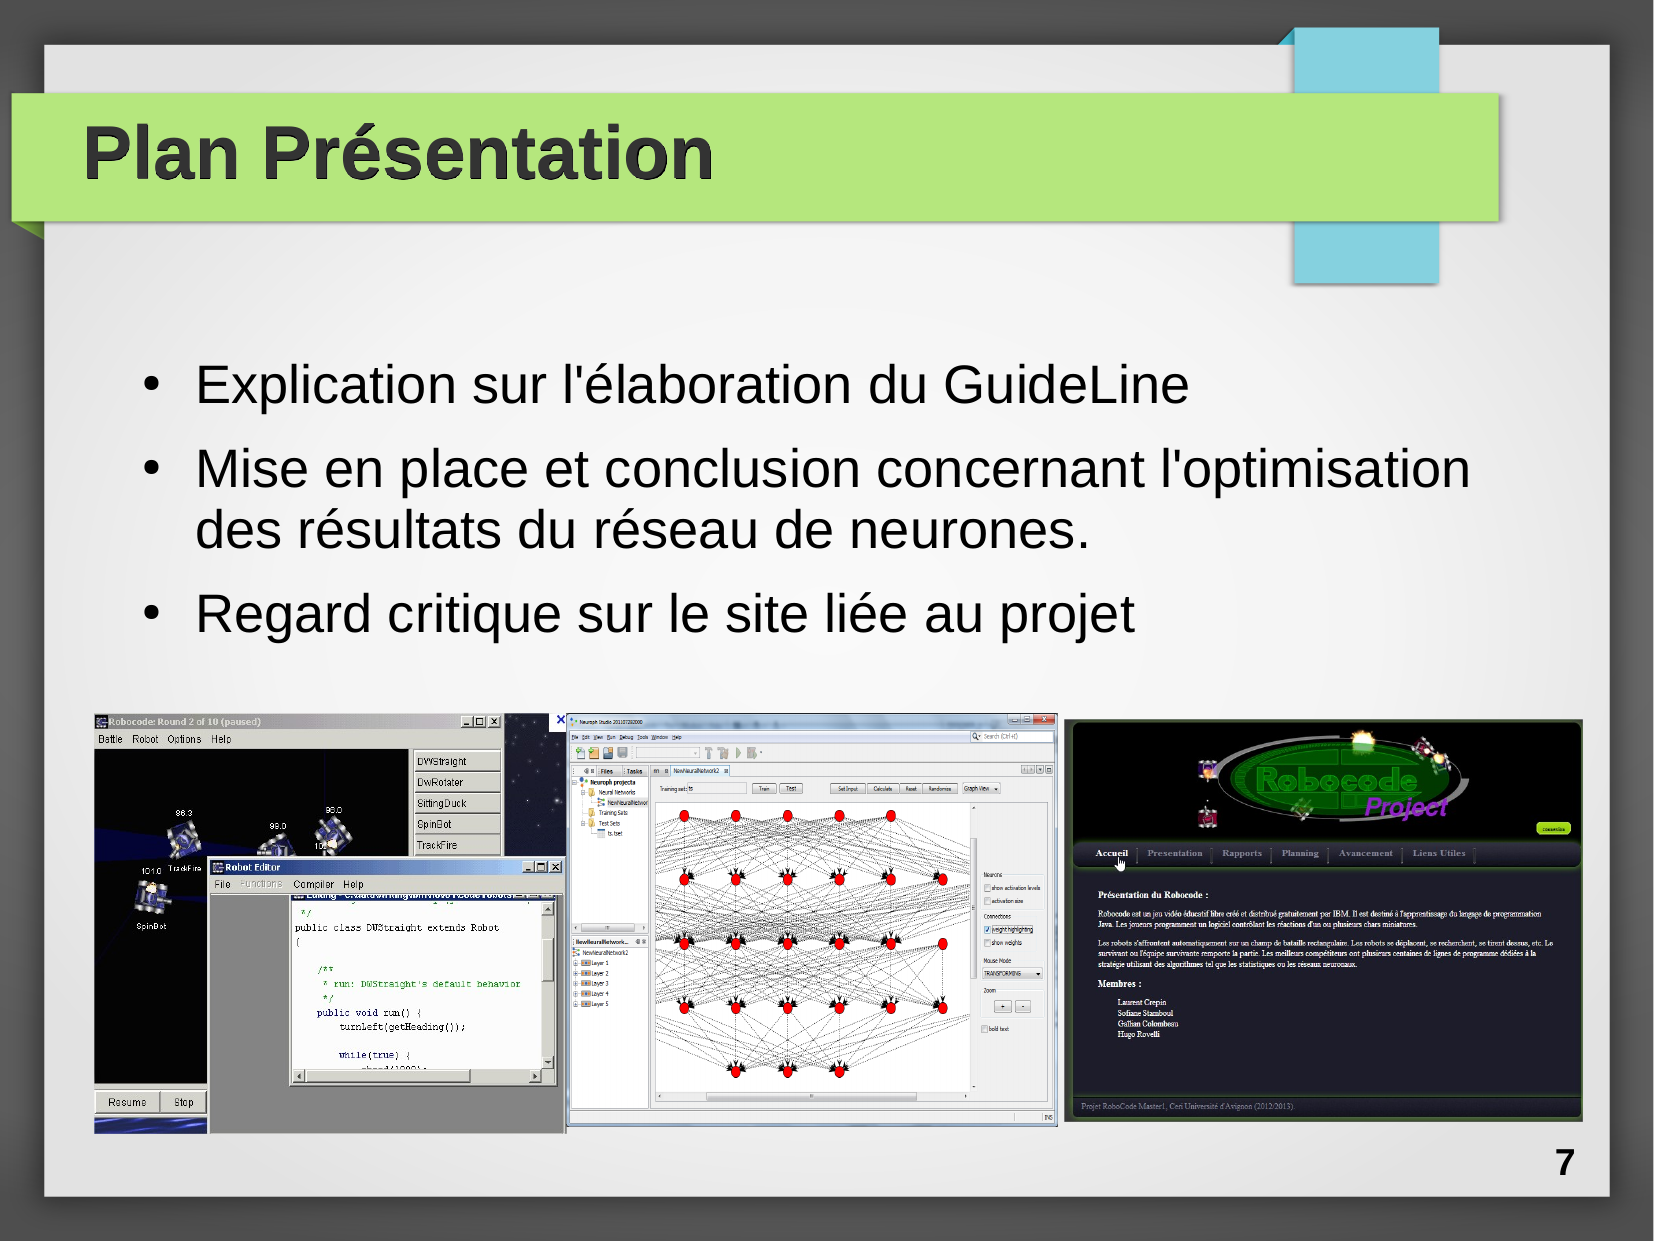

# Plan Présentation
Explication sur l'élaboration du GuideLine
Mise en place et conclusion concernant l'optimisation des résultats du réseau de neurones.
Regard critique sur le site liée au projet